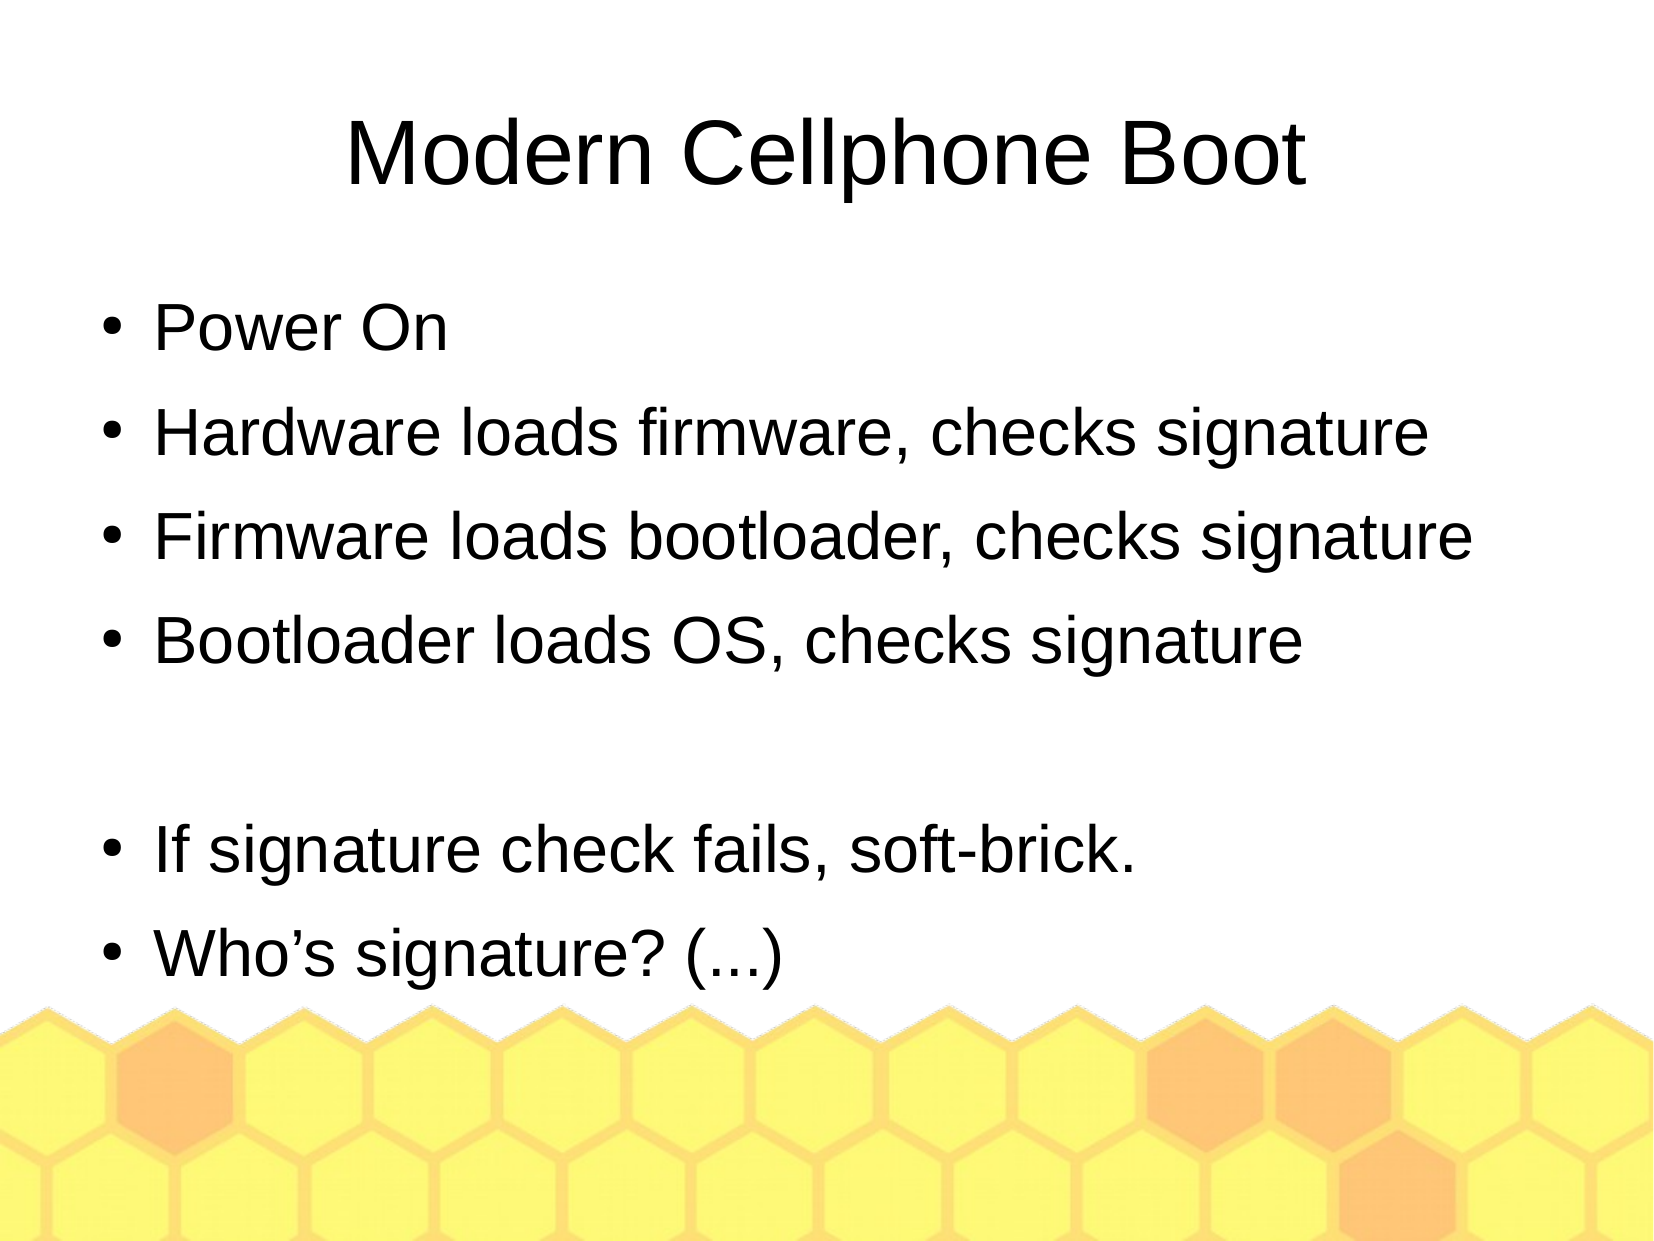

# Modern Cellphone Boot
Power On
Hardware loads firmware, checks signature
Firmware loads bootloader, checks signature
Bootloader loads OS, checks signature
If signature check fails, soft-brick.
Who’s signature? (...)